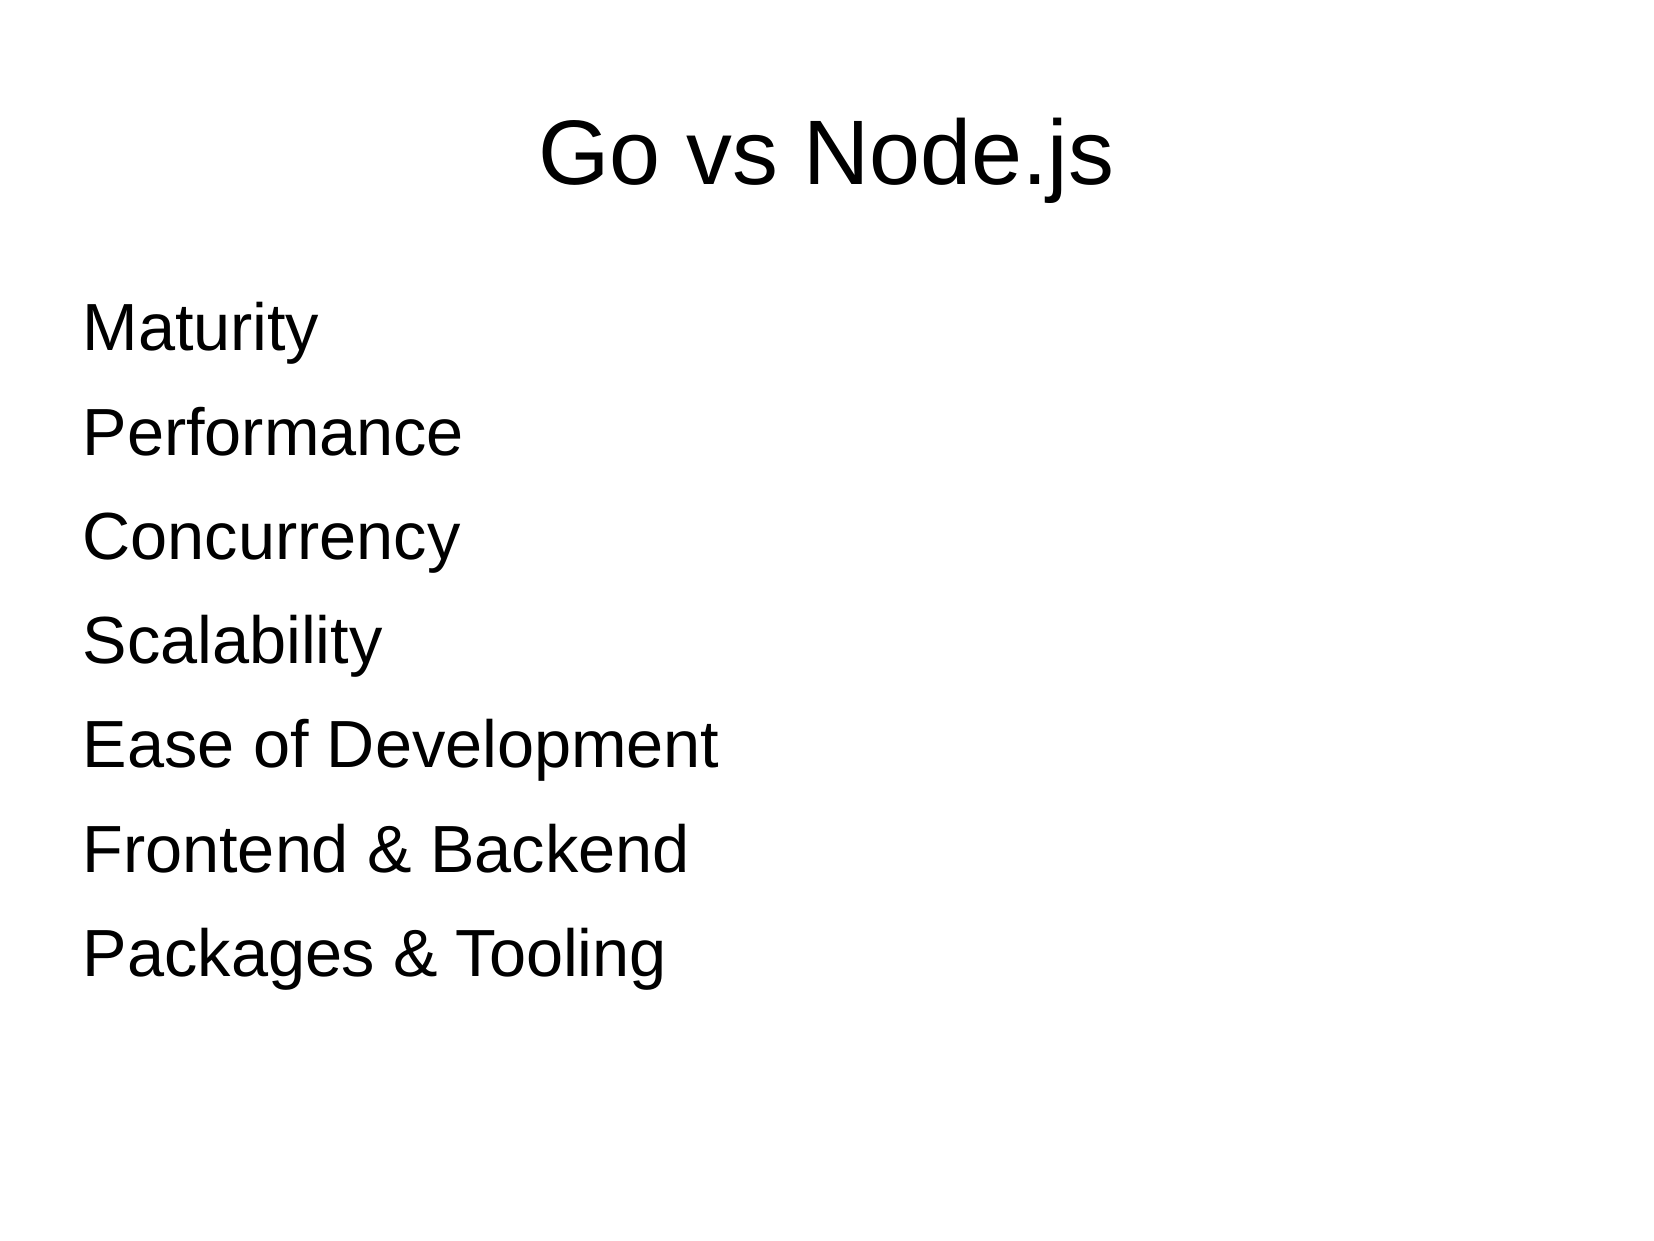

# Go vs Node.js
Maturity
Performance
Concurrency
Scalability
Ease of Development
Frontend & Backend
Packages & Tooling